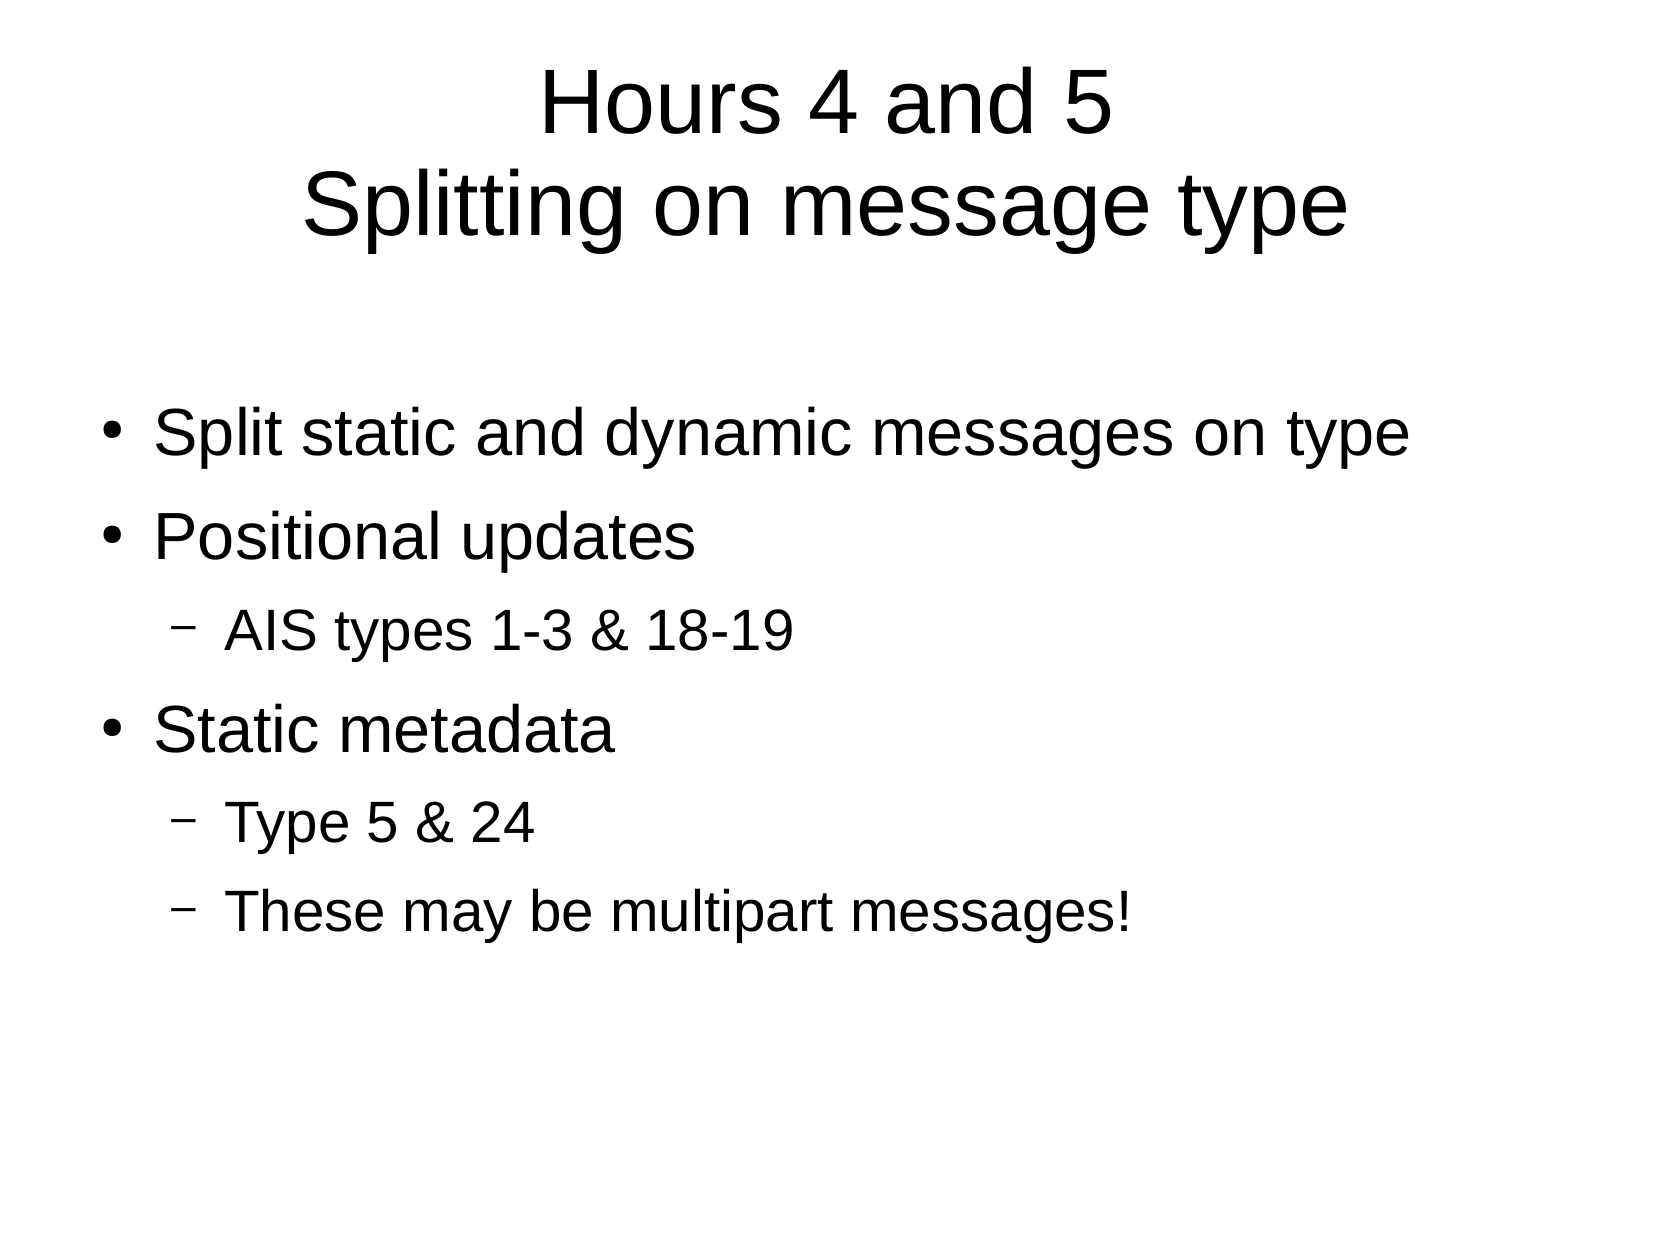

# Hours 4 and 5 Splitting on message type
Split static and dynamic messages on type
Positional updates
AIS types 1-3 & 18-19
Static metadata
Type 5 & 24
These may be multipart messages!